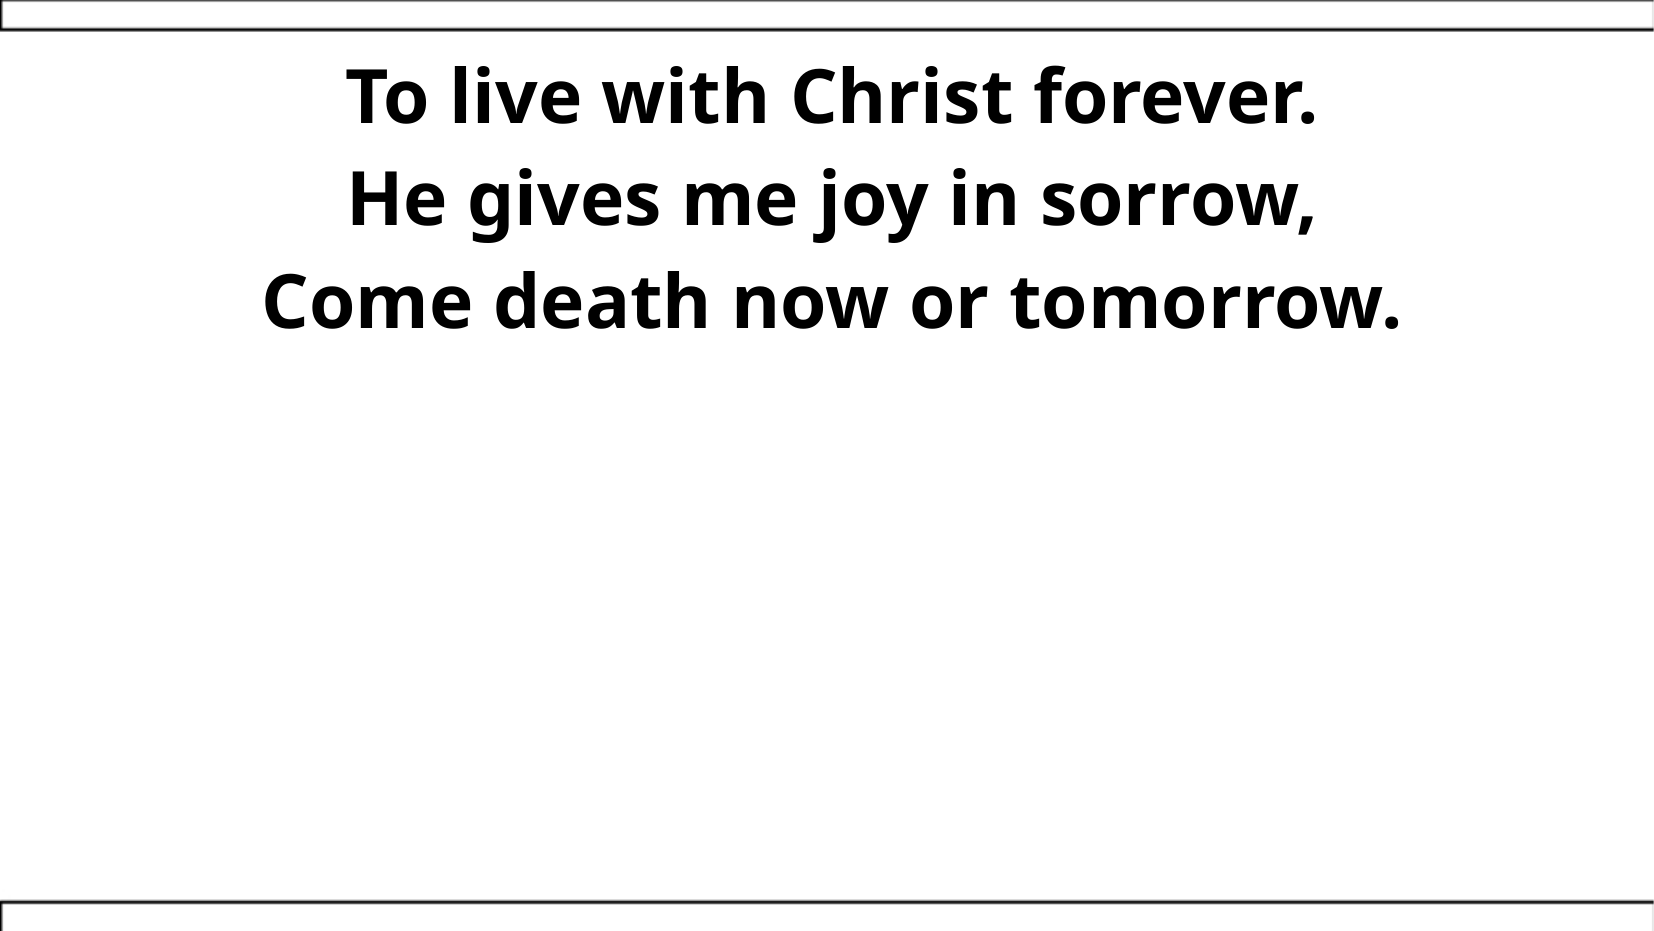

To live with Christ forever.
He gives me joy in sorrow,
Come death now or tomorrow.